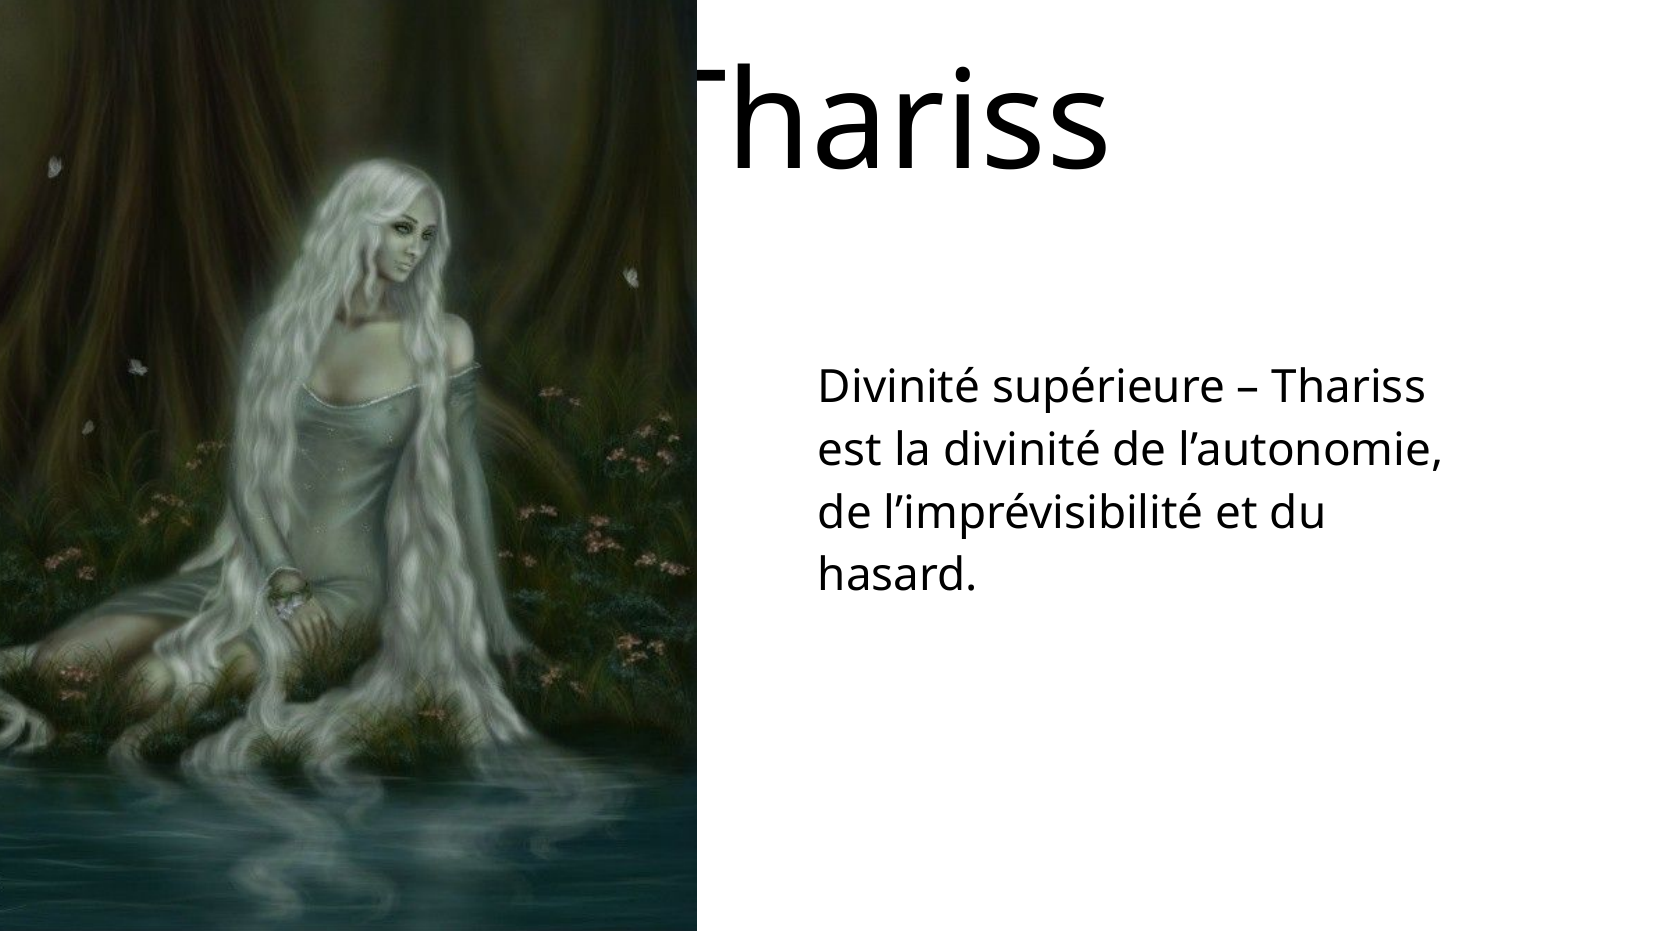

# Thariss
Divinité supérieure – Thariss est la divinité de l’autonomie, de l’imprévisibilité et du hasard.